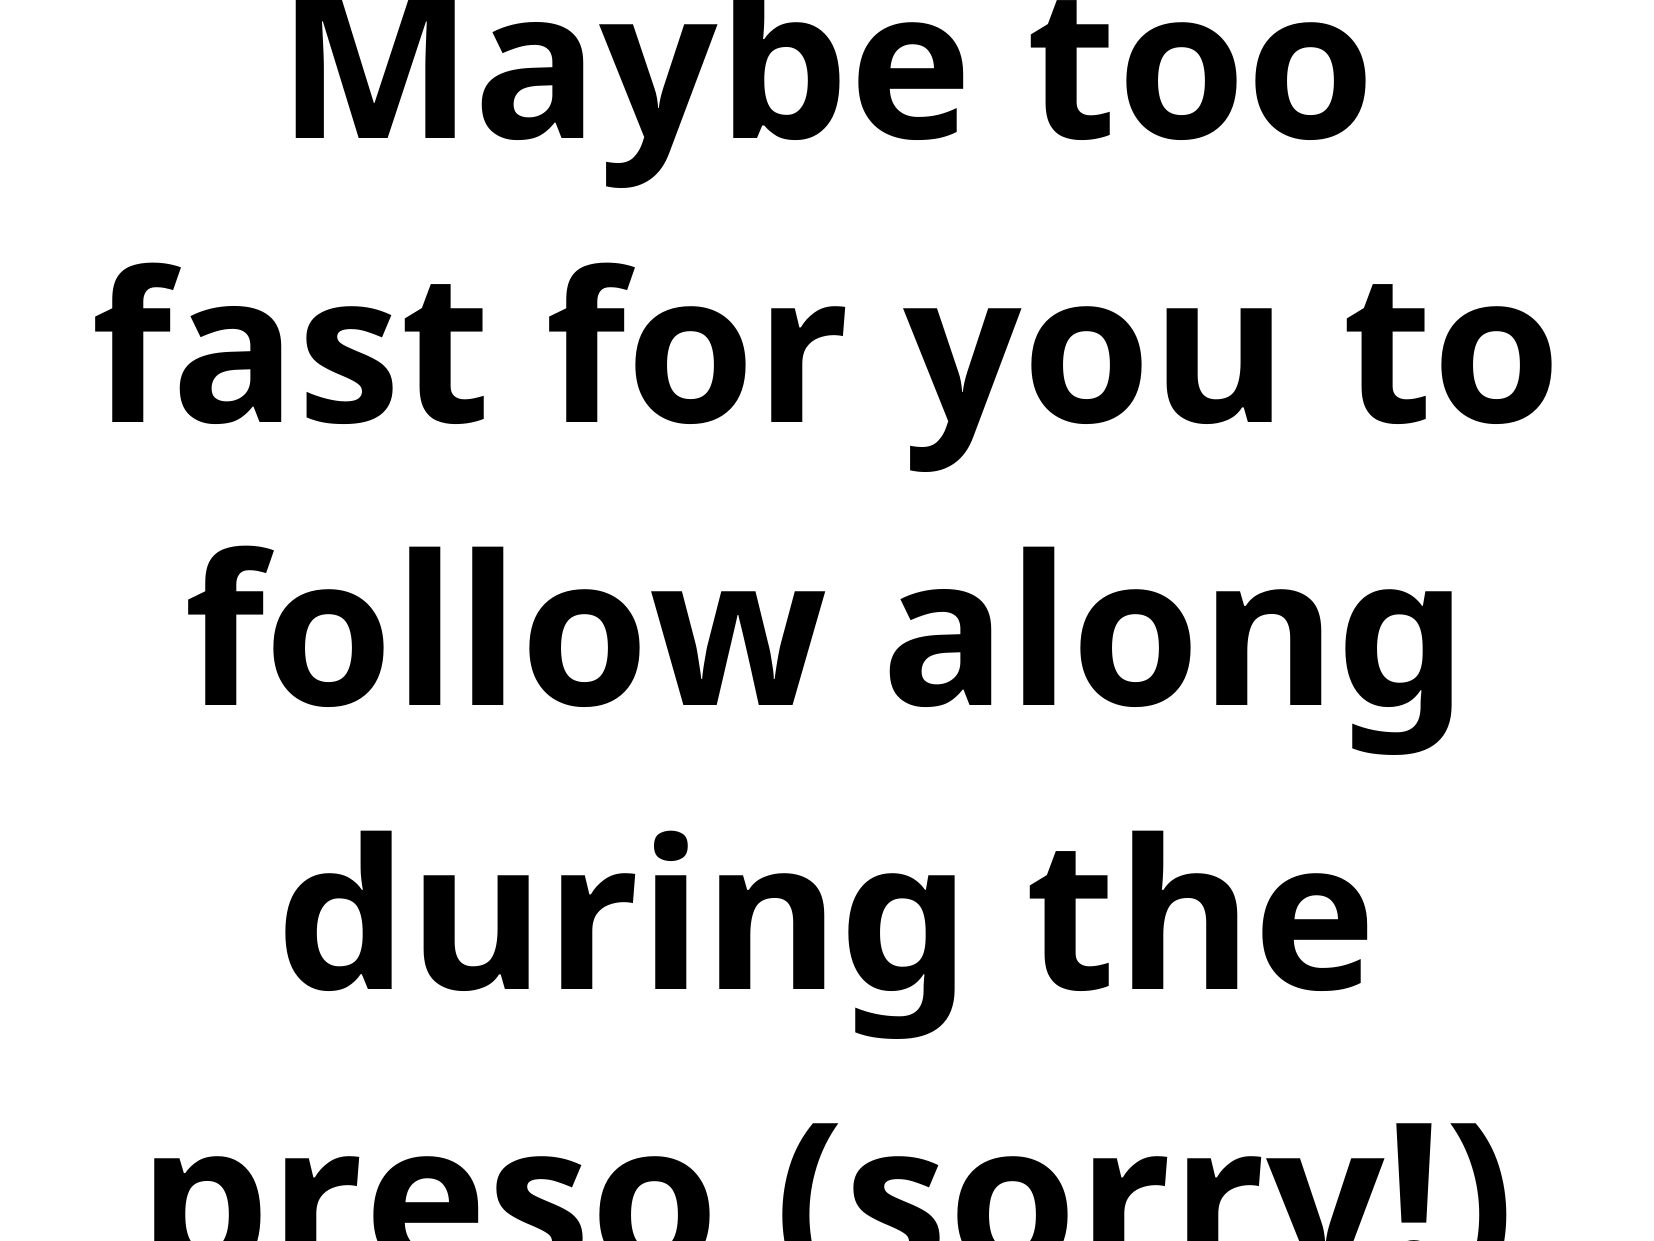

# Maybe too fast for you to follow along during the preso (sorry!)